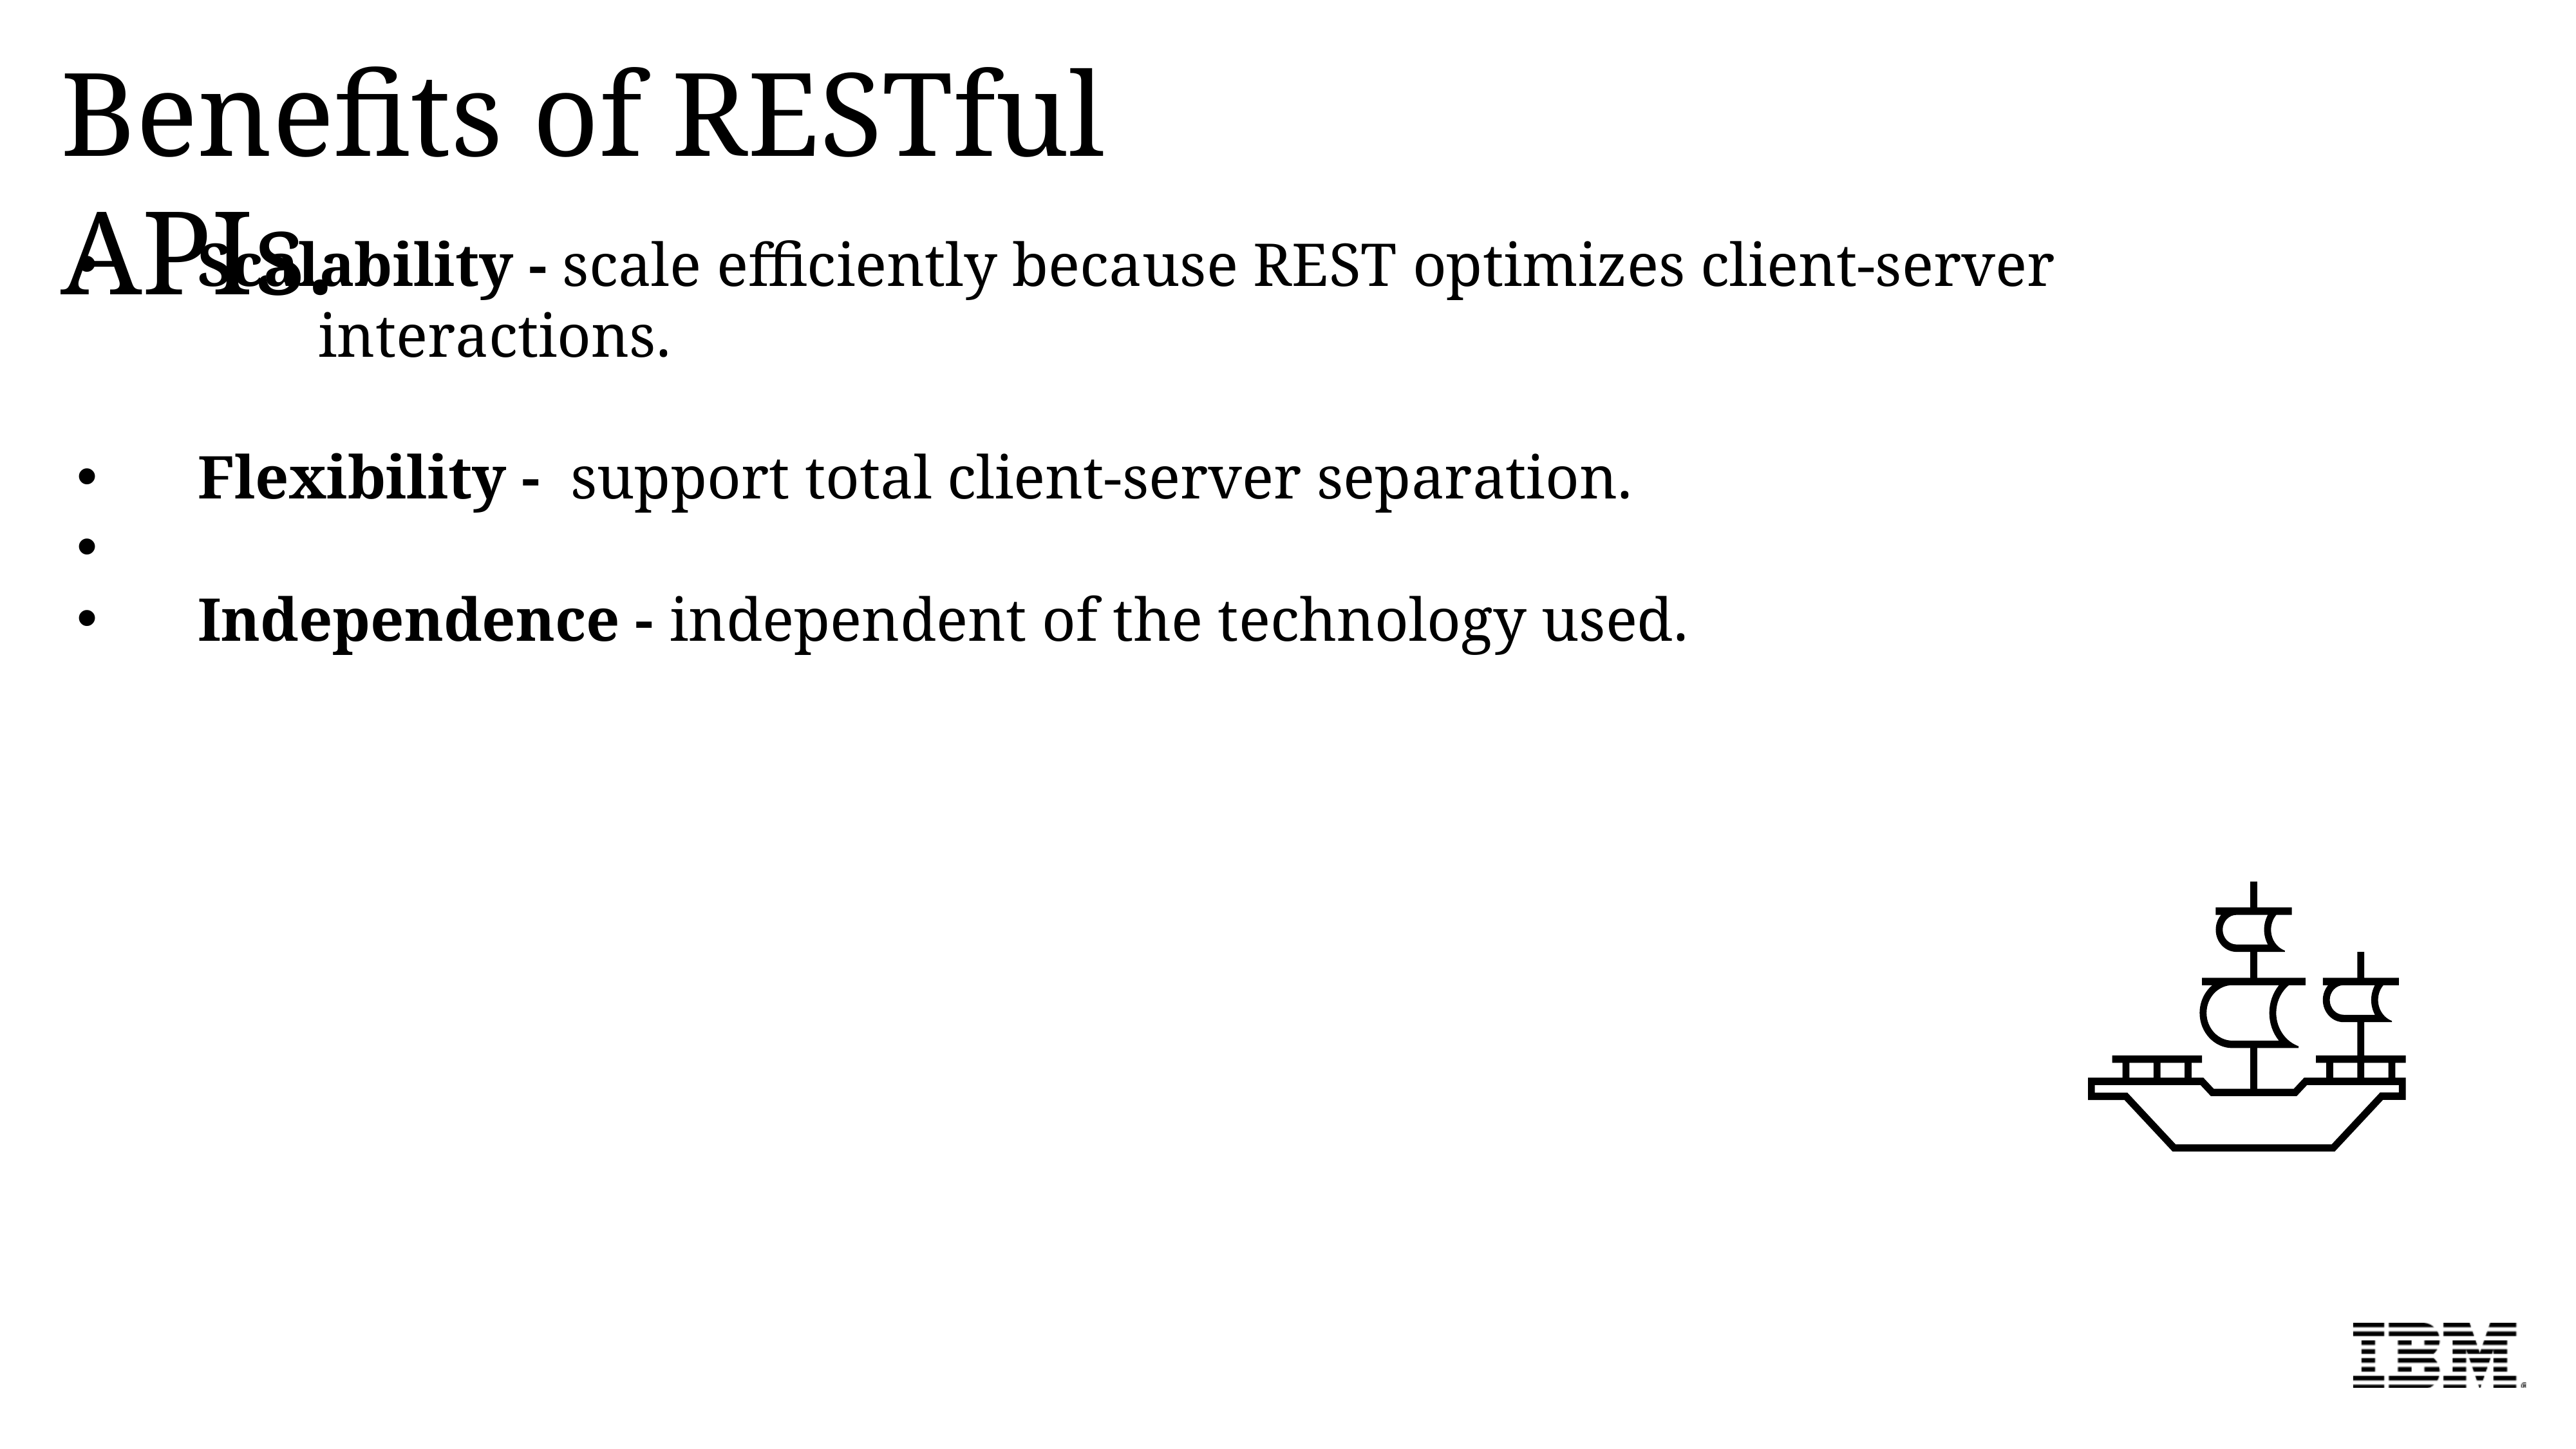

# Benefits of RESTful APIs.
Scalability - scale efficiently because REST optimizes client-server interactions.
Flexibility - support total client-server separation.
Independence - independent of the technology used.